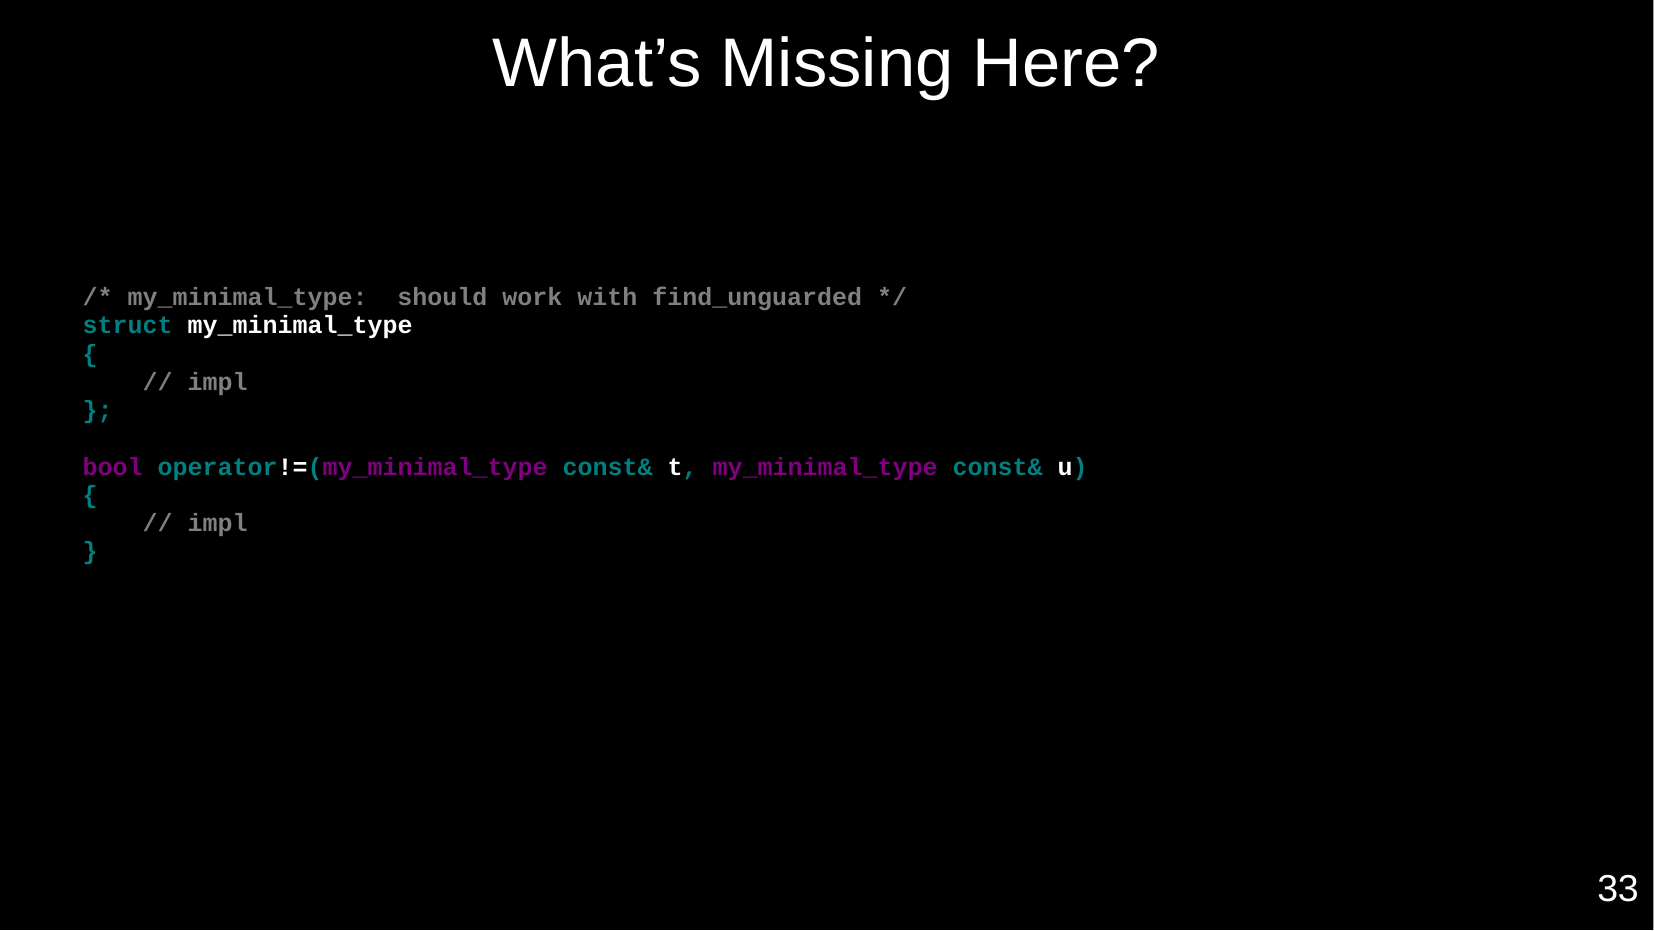

What’s Missing Here?
# /* my_minimal_type: should work with find_unguarded */
struct my_minimal_type
{
 // impl
};
bool operator!=(my_minimal_type const& t, my_minimal_type const& u)
{
 // impl
}